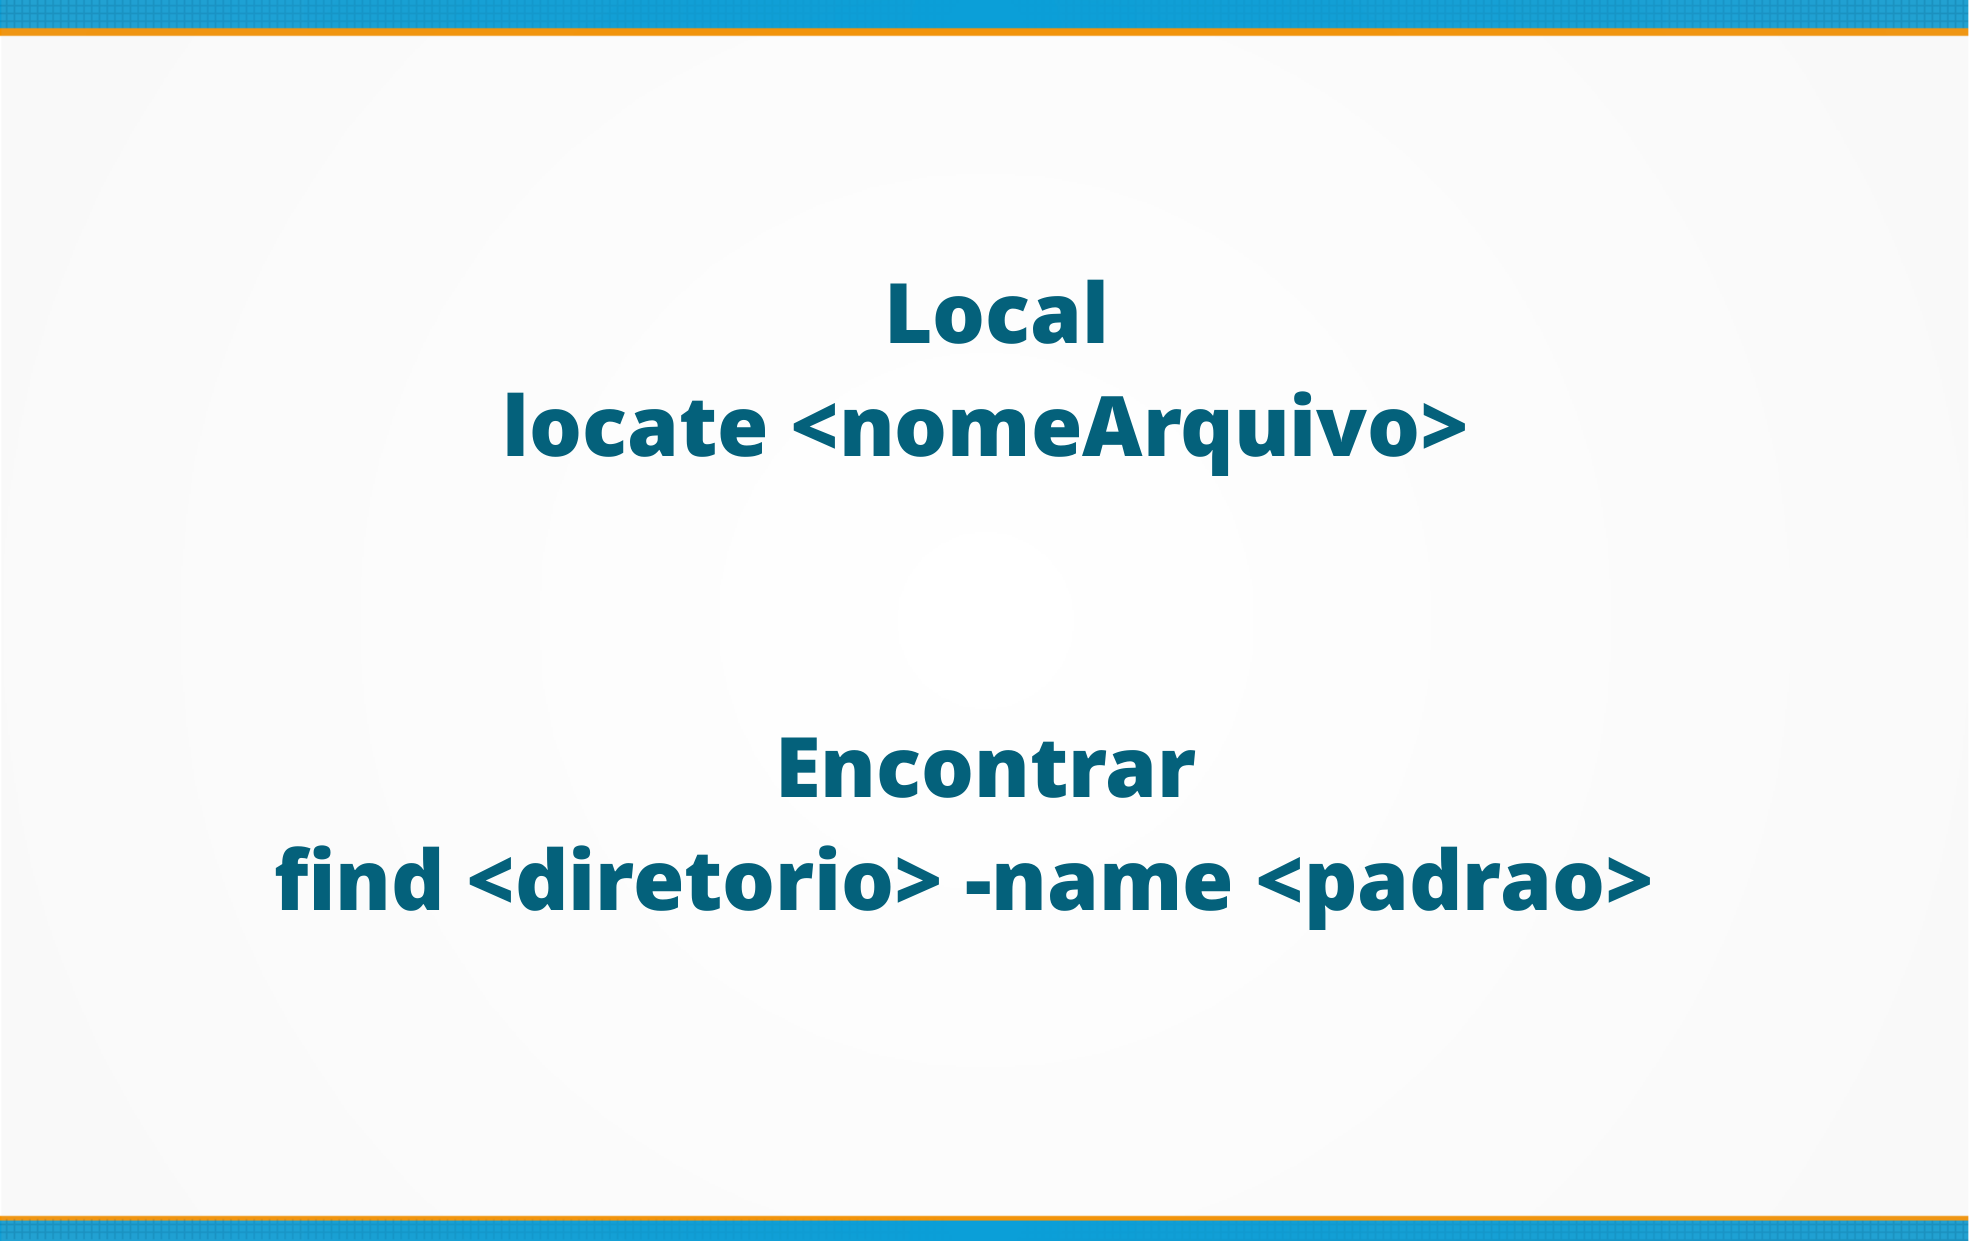

# Local
locate <nomeArquivo>
Encontrar
find <diretorio> -name <padrao>